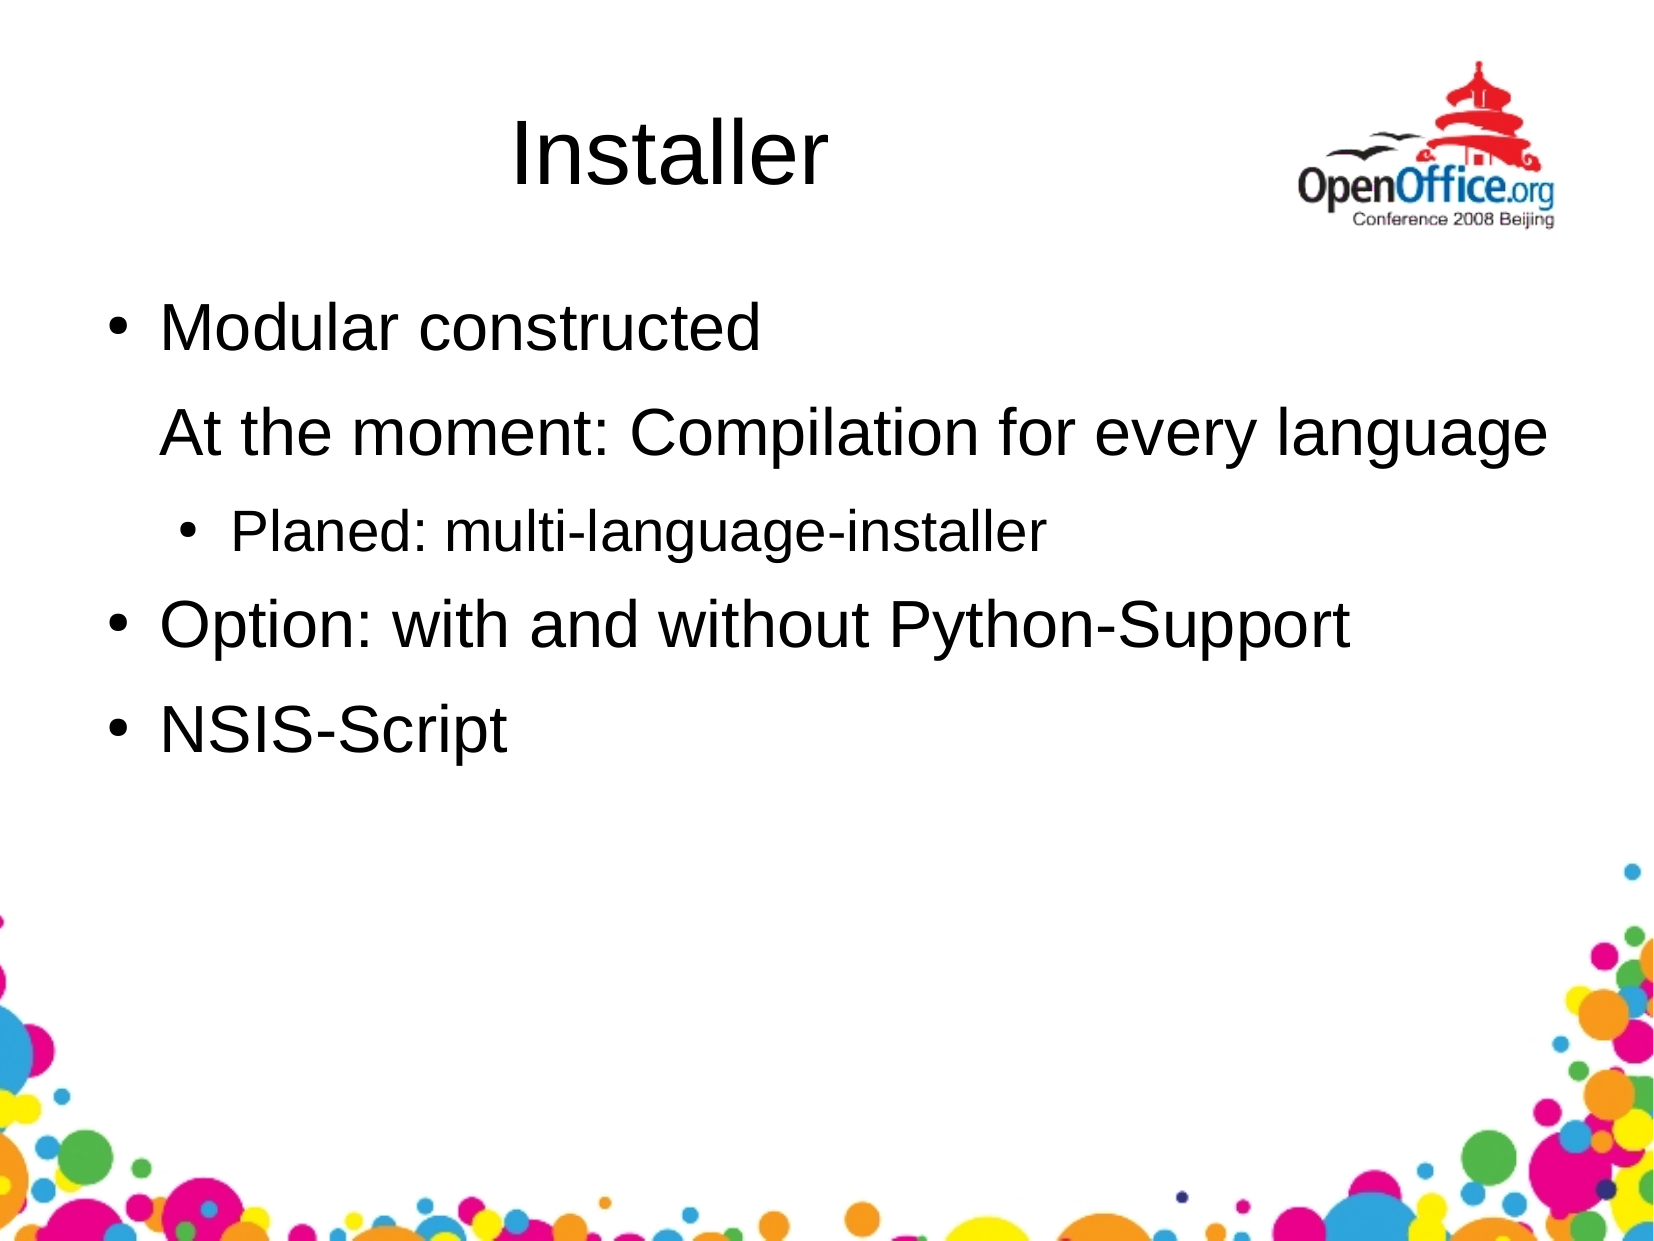

# Installer
Modular constructed
At the moment: Compilation for every language
Planed: multi-language-installer
Option: with and without Python-Support
NSIS-Script